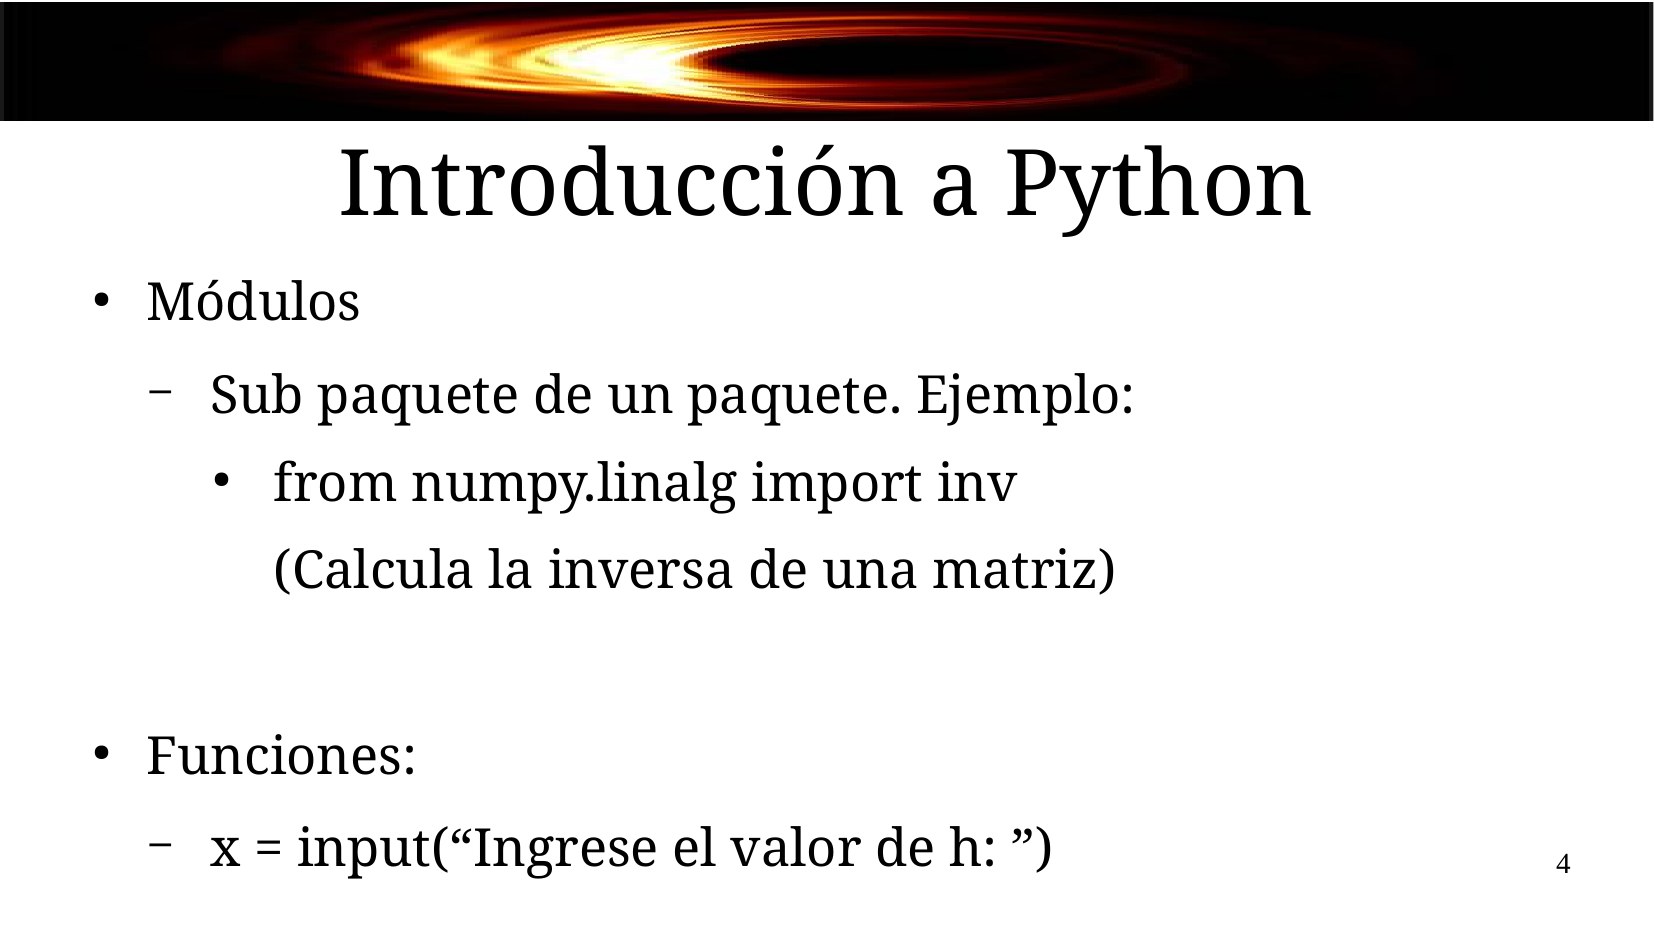

Introducción a Python
# Módulos
Sub paquete de un paquete. Ejemplo:
from numpy.linalg import inv
(Calcula la inversa de una matriz)
Funciones:
x = input(“Ingrese el valor de h: ”)
4